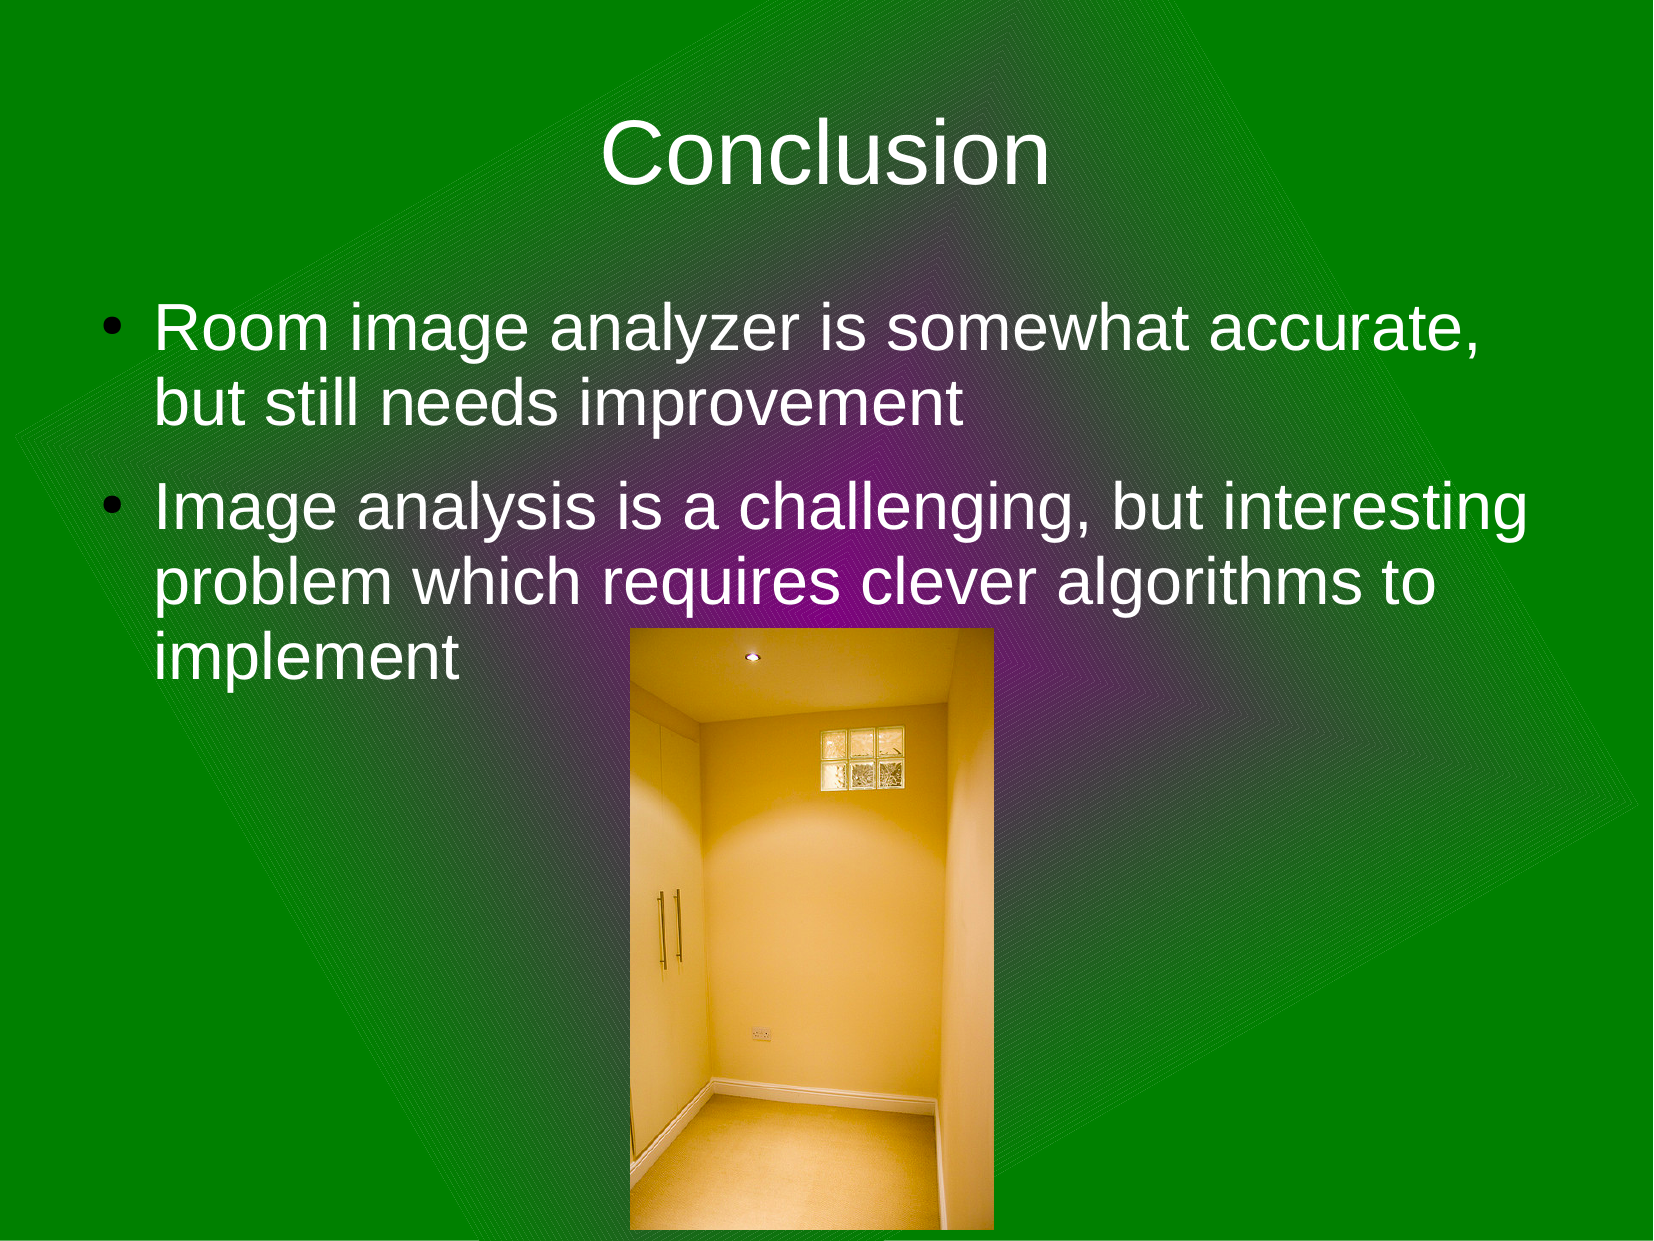

# Conclusion
Room image analyzer is somewhat accurate, but still needs improvement
Image analysis is a challenging, but interesting problem which requires clever algorithms to implement